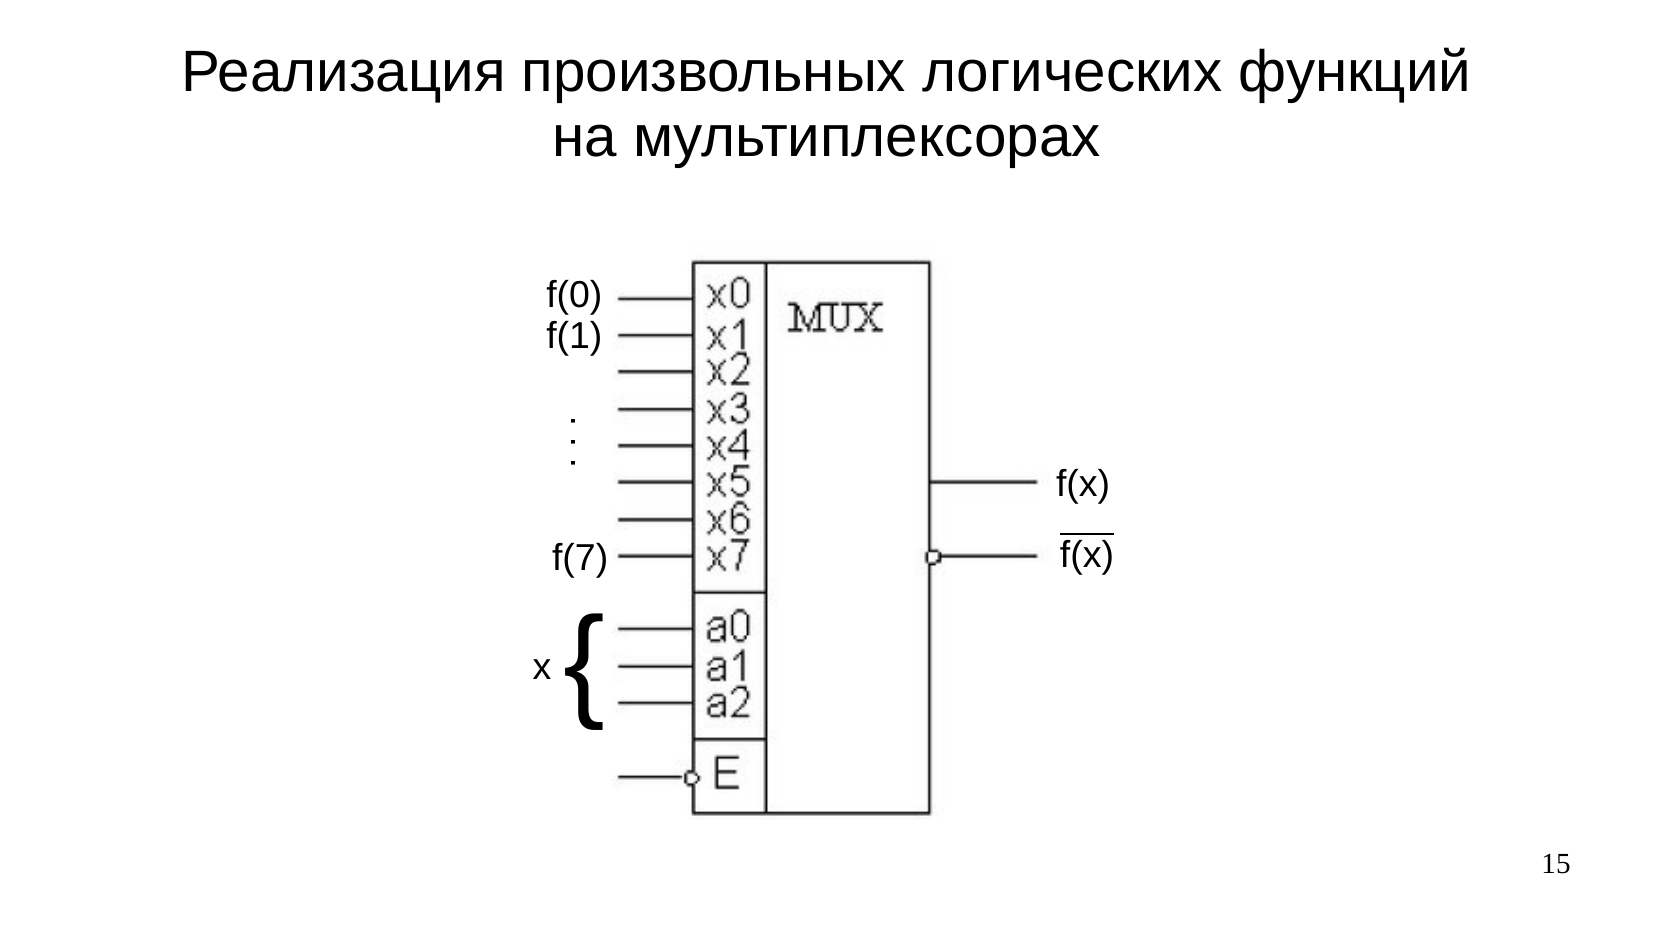

# Реализация произвольных логических функций на мультиплексорах
f(0)
f(1)
. . .
f(x)
f(x)
f(7)
{
x
15